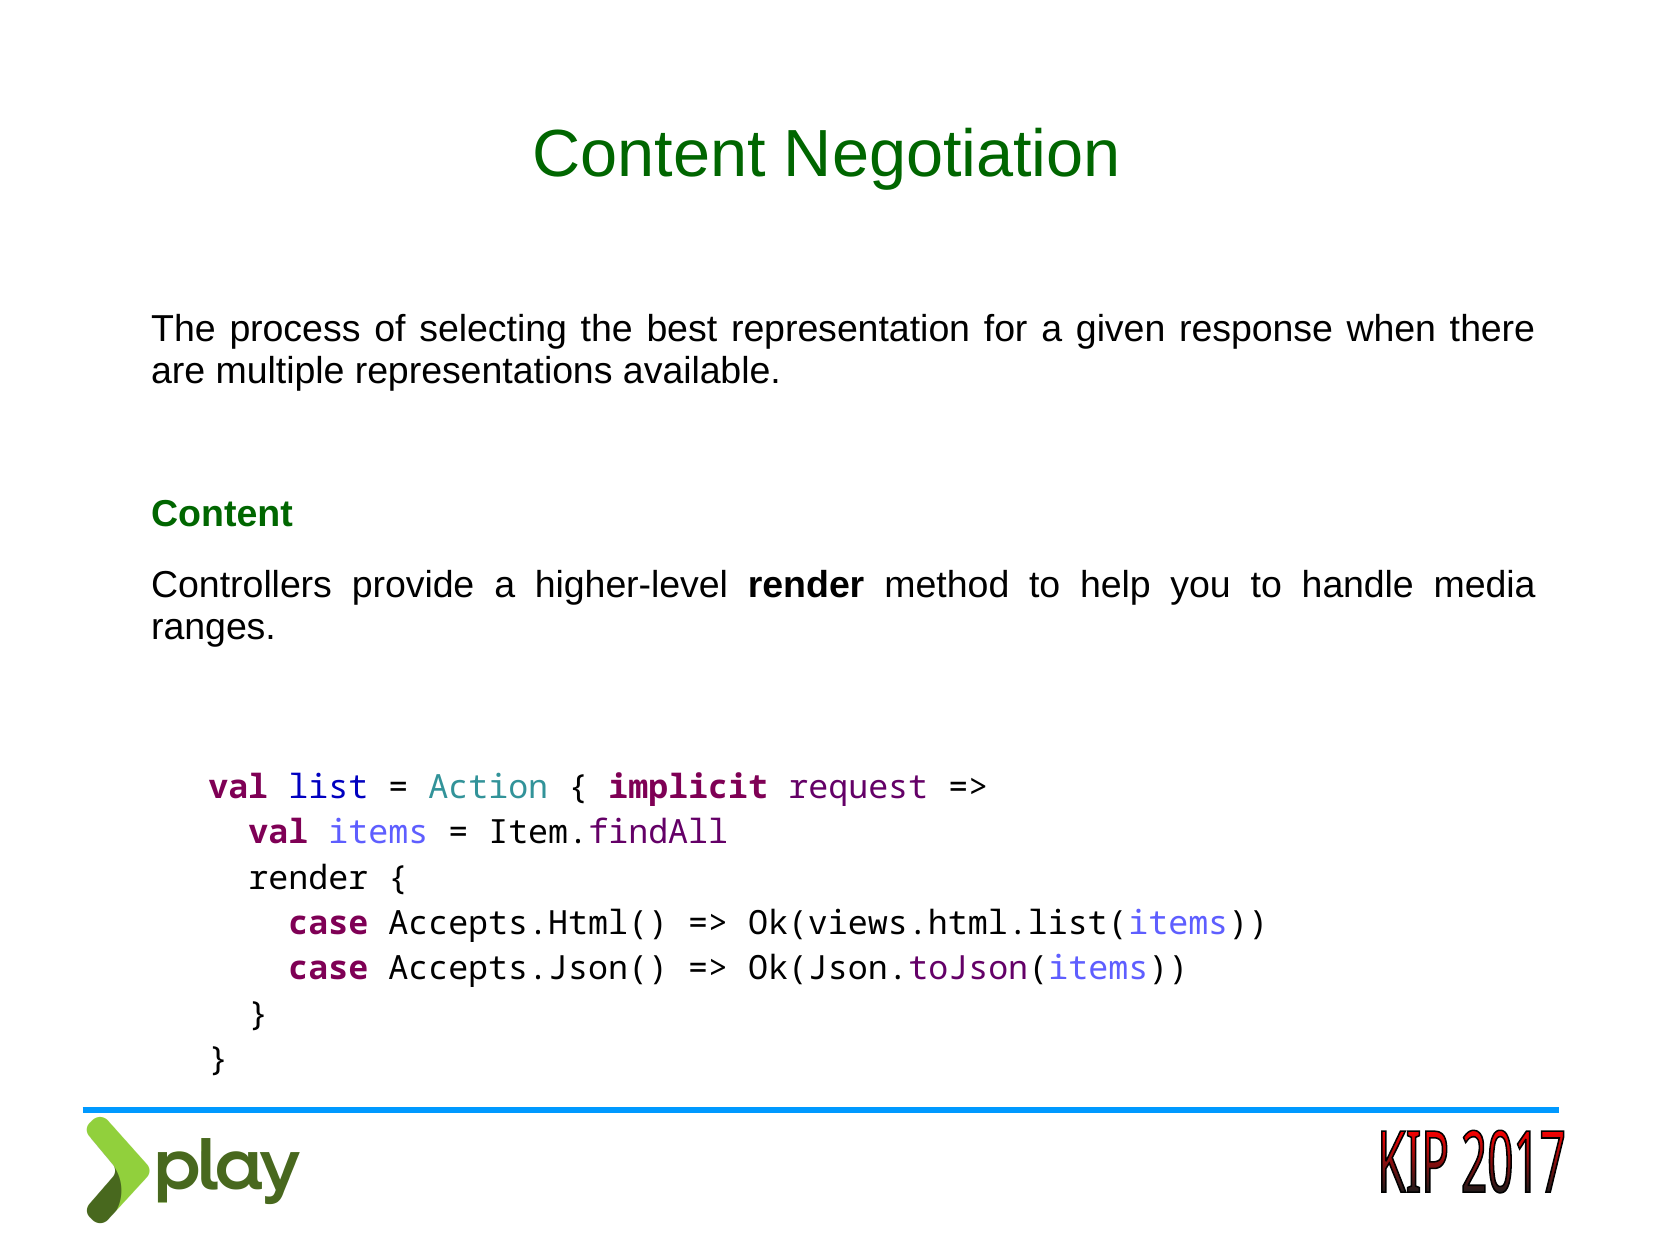

# Content Negotiation
The process of selecting the best representation for a given response when there are multiple representations available.
Content
Controllers provide a higher-level render method to help you to handle media ranges.
 val list = Action { implicit request =>
 val items = Item.findAll
 render {
 case Accepts.Html() => Ok(views.html.list(items))
 case Accepts.Json() => Ok(Json.toJson(items))
 }
 }